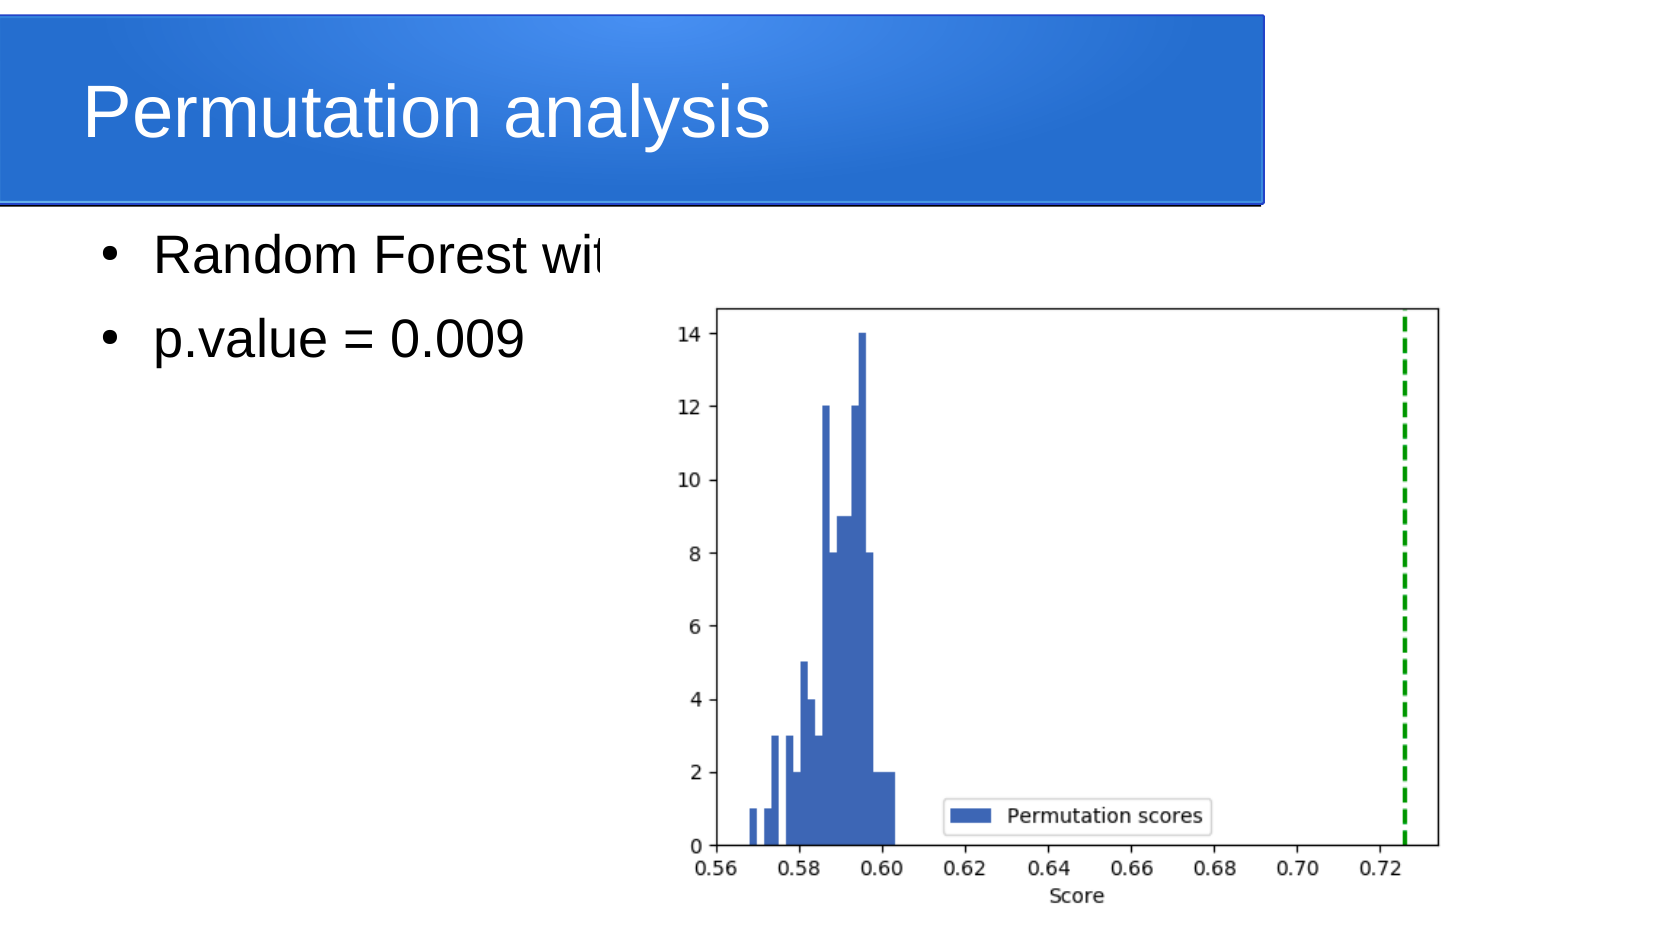

# Permutation analysis
Random Forest without feature selection
p.value = 0.009